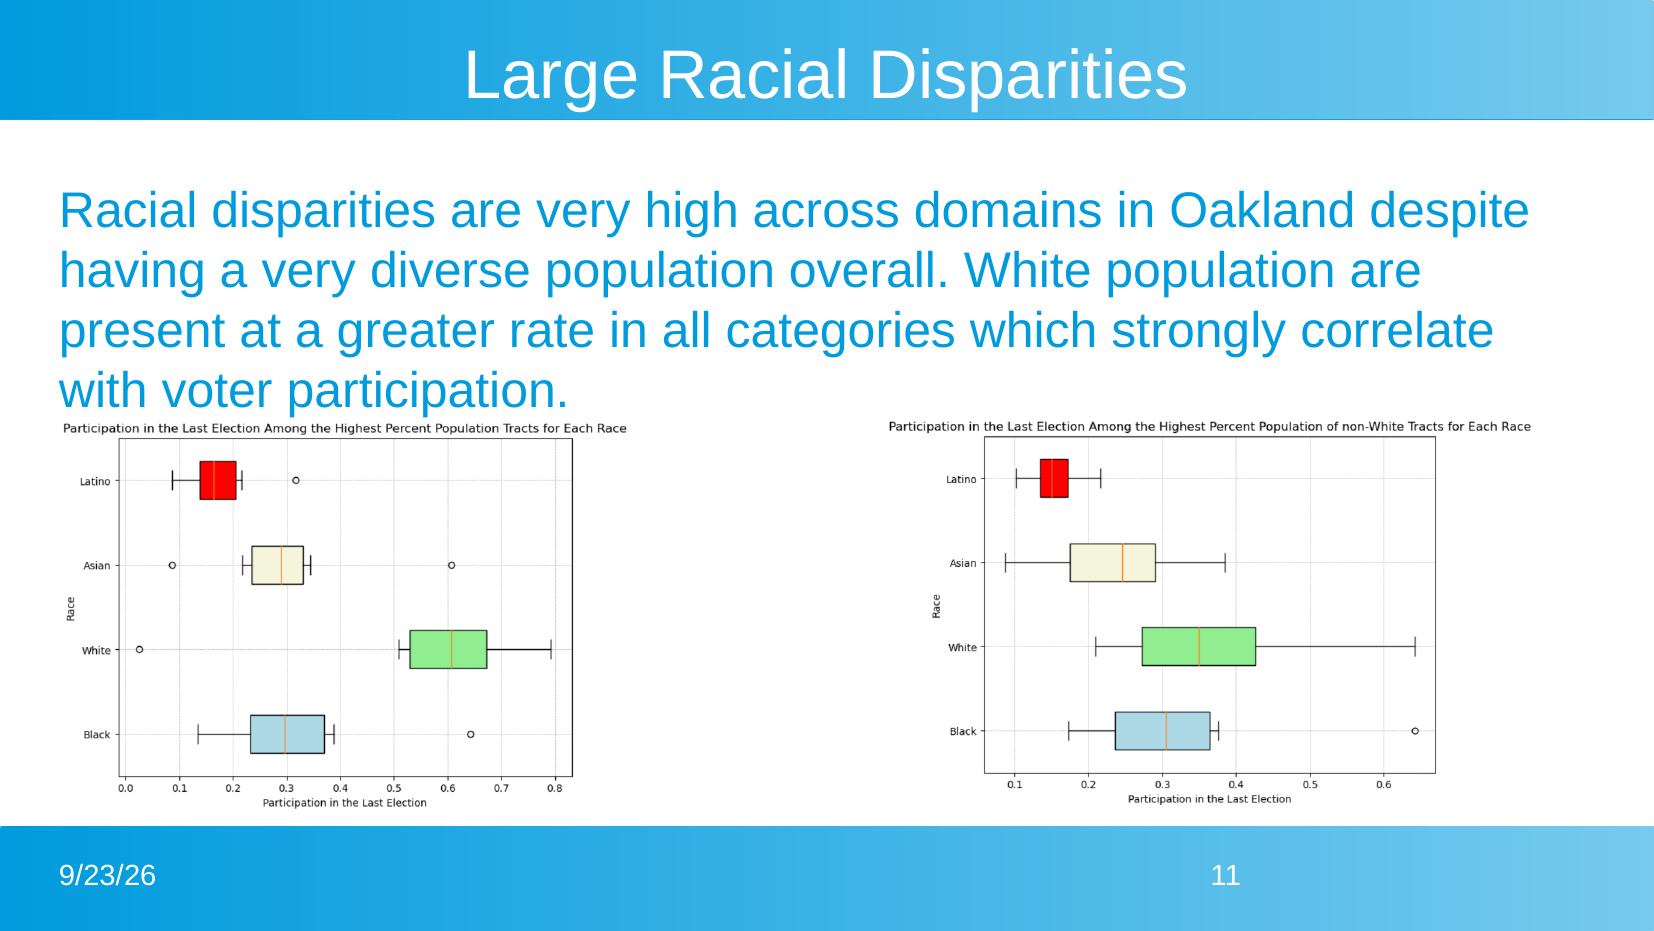

# Large Racial Disparities
Racial disparities are very high across domains in Oakland despite having a very diverse population overall. White population are present at a greater rate in all categories which strongly correlate with voter participation.